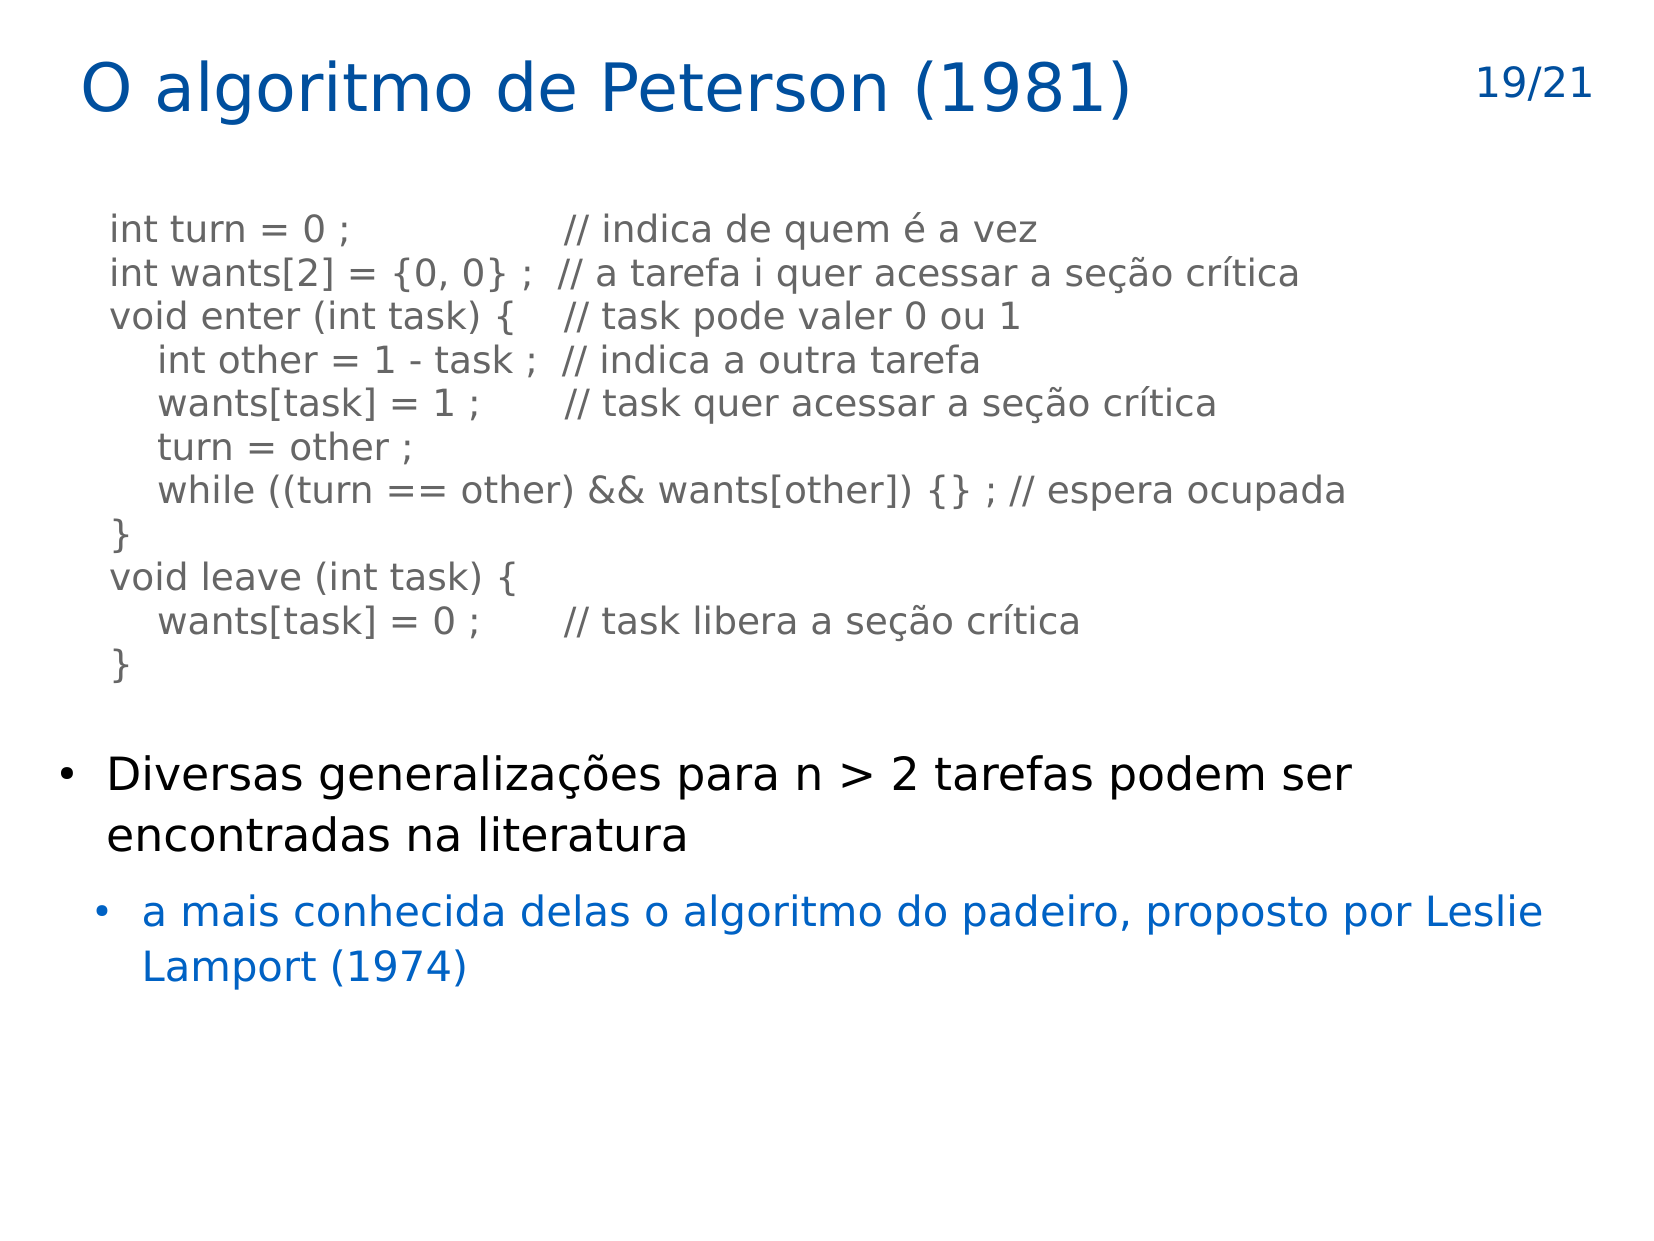

# O algoritmo de Peterson (1981)
19
int turn = 0 ; 		 // indica de quem é a vez
int wants[2] = {0, 0} ; // a tarefa i quer acessar a seção crítica
void enter (int task) { 	 // task pode valer 0 ou 1
 int other = 1 - task ; // indica a outra tarefa
 wants[task] = 1 ; // task quer acessar a seção crítica
 turn = other ;
 while ((turn == other) && wants[other]) {} ; // espera ocupada
}
void leave (int task) {
 wants[task] = 0 ; 	 // task libera a seção crítica
}
Diversas generalizações para n > 2 tarefas podem ser encontradas na literatura
a mais conhecida delas o algoritmo do padeiro, proposto por Leslie Lamport (1974)